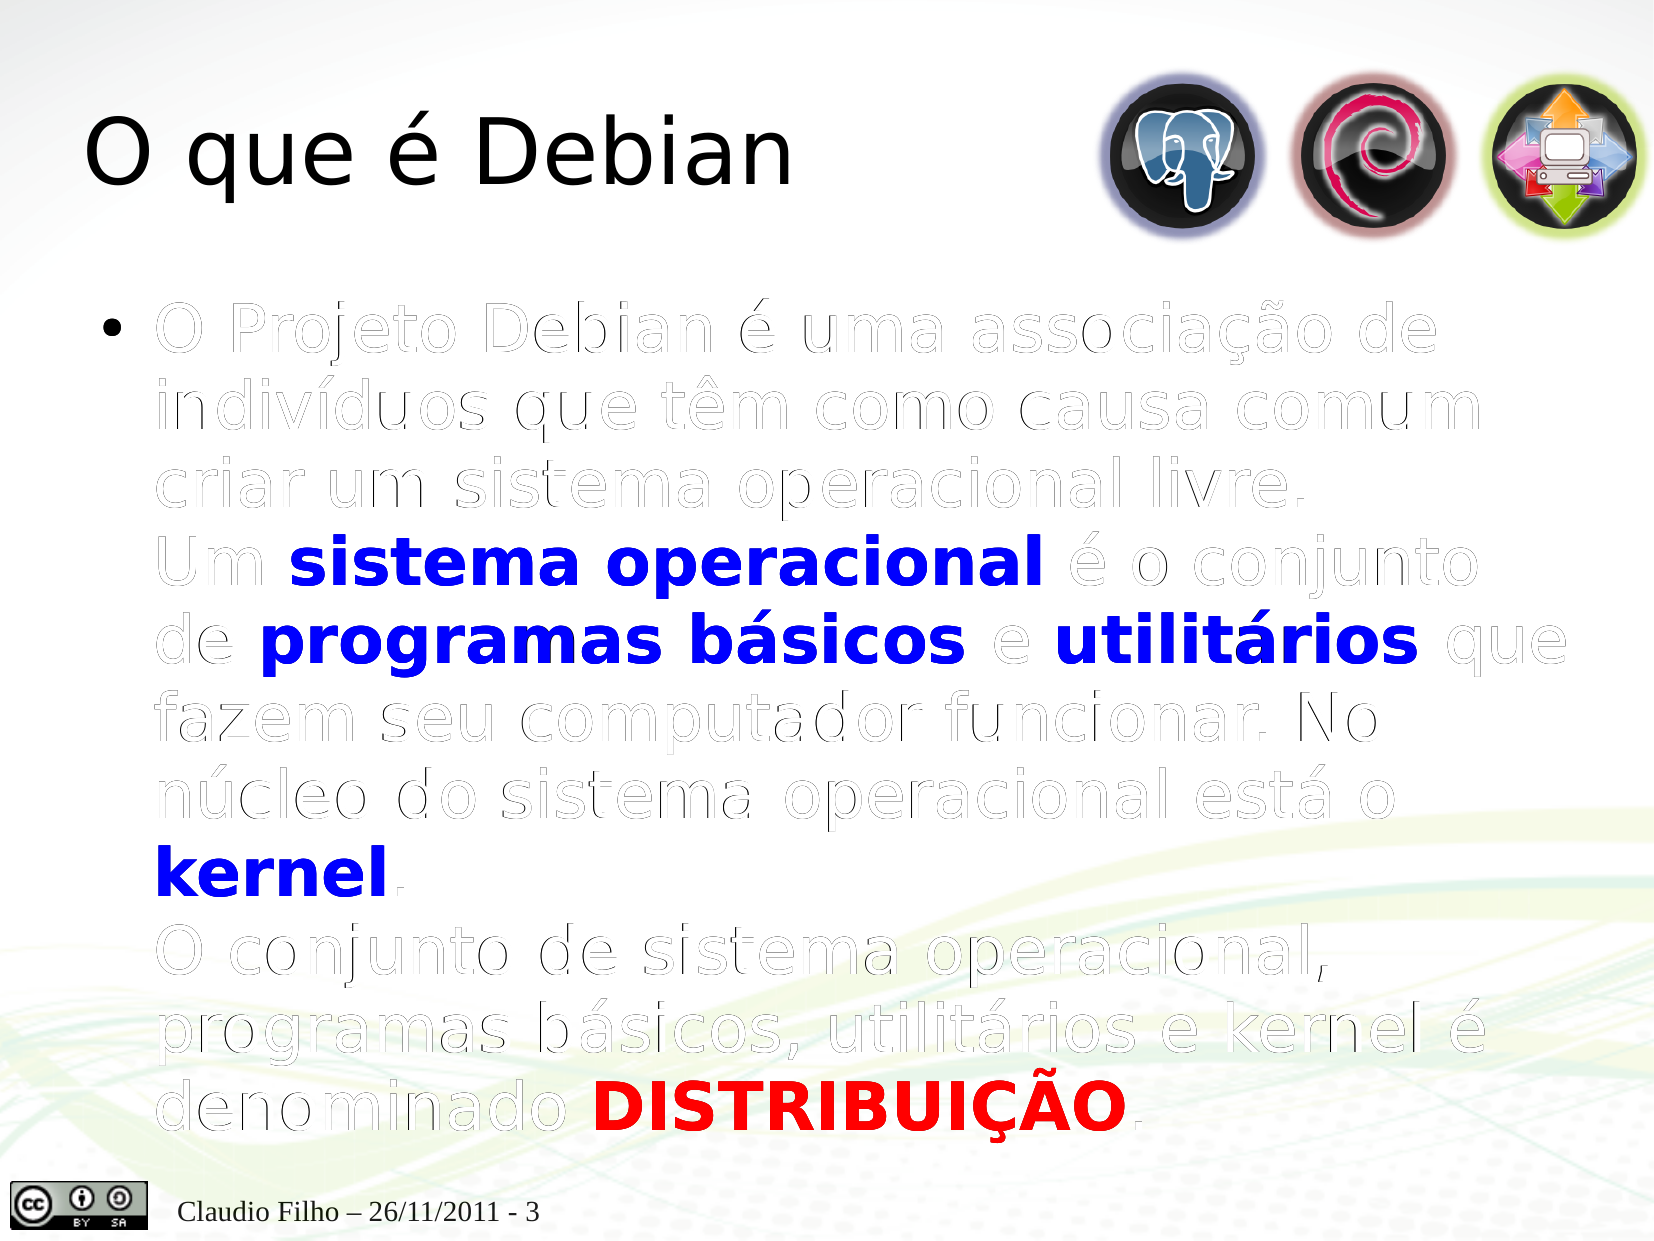

# O que é Debian
O Projeto Debian é uma associação de indivíduos que têm como causa comum criar um sistema operacional livre.
Um sistema operacional é o conjunto de programas básicos e utilitários que fazem seu computador funcionar. No núcleo do sistema operacional está o kernel.
O conjunto de sistema operacional, programas básicos, utilitários e kernel é denominado DISTRIBUIÇÃO.
O Projeto Debian é uma associação de indivíduos que têm como causa comum criar um sistema operacional livre.
Um sistema operacional é o conjunto de programas básicos e utilitários que fazem seu computador funcionar. No núcleo do sistema operacional está o kernel.
O conjunto de sistema operacional, programas básicos, utilitários e kernel é denominado DISTRIBUIÇÃO.
O Projeto Debian é uma associação de indivíduos que têm como causa comum criar um sistema operacional livre.
Um sistema operacional é o conjunto de programas básicos e utilitários que fazem seu computador funcionar. No núcleo do sistema operacional está o kernel.
O conjunto de sistema operacional, programas básicos, utilitários e kernel é denominado DISTRIBUIÇÃO.